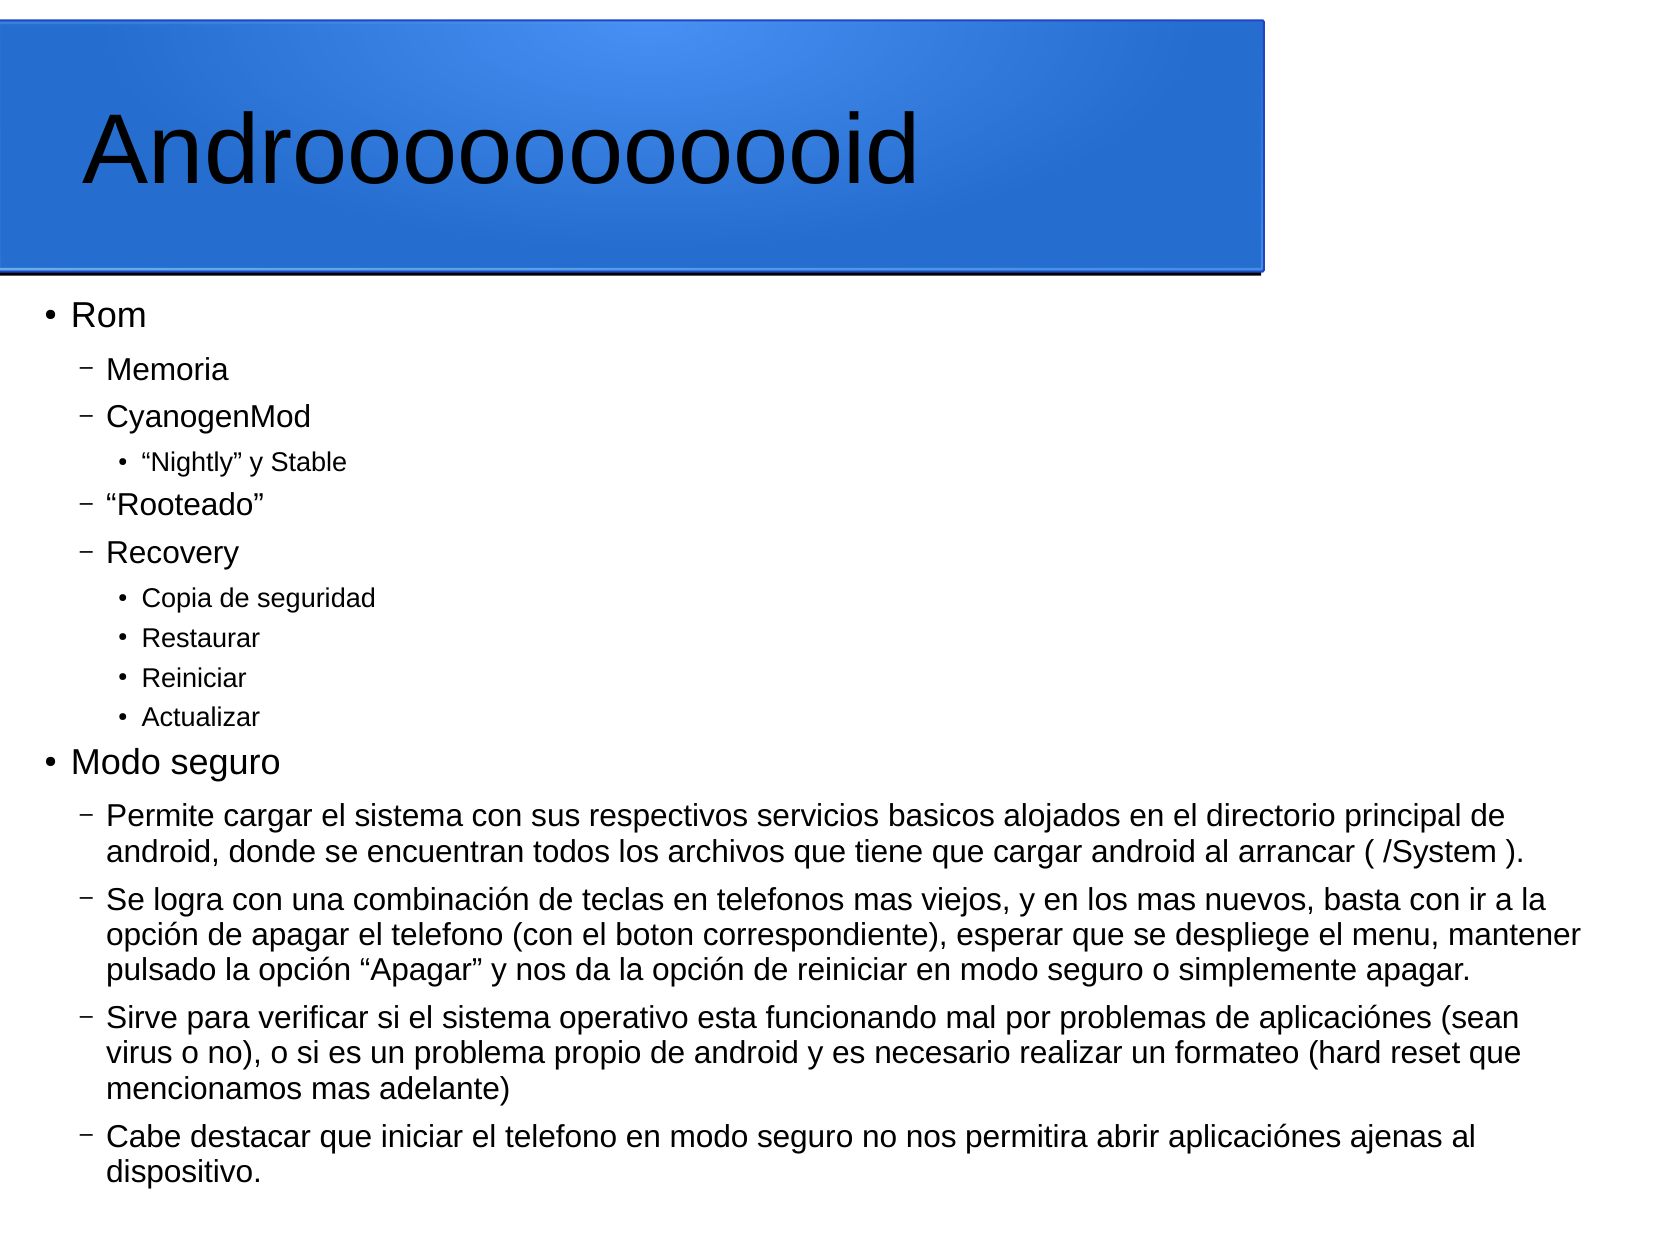

# Androoooooooooid
Rom
Memoria
CyanogenMod
“Nightly” y Stable
“Rooteado”
Recovery
Copia de seguridad
Restaurar
Reiniciar
Actualizar
Modo seguro
Permite cargar el sistema con sus respectivos servicios basicos alojados en el directorio principal de android, donde se encuentran todos los archivos que tiene que cargar android al arrancar ( /System ).
Se logra con una combinación de teclas en telefonos mas viejos, y en los mas nuevos, basta con ir a la opción de apagar el telefono (con el boton correspondiente), esperar que se despliege el menu, mantener pulsado la opción “Apagar” y nos da la opción de reiniciar en modo seguro o simplemente apagar.
Sirve para verificar si el sistema operativo esta funcionando mal por problemas de aplicaciónes (sean virus o no), o si es un problema propio de android y es necesario realizar un formateo (hard reset que mencionamos mas adelante)
Cabe destacar que iniciar el telefono en modo seguro no nos permitira abrir aplicaciónes ajenas al dispositivo.